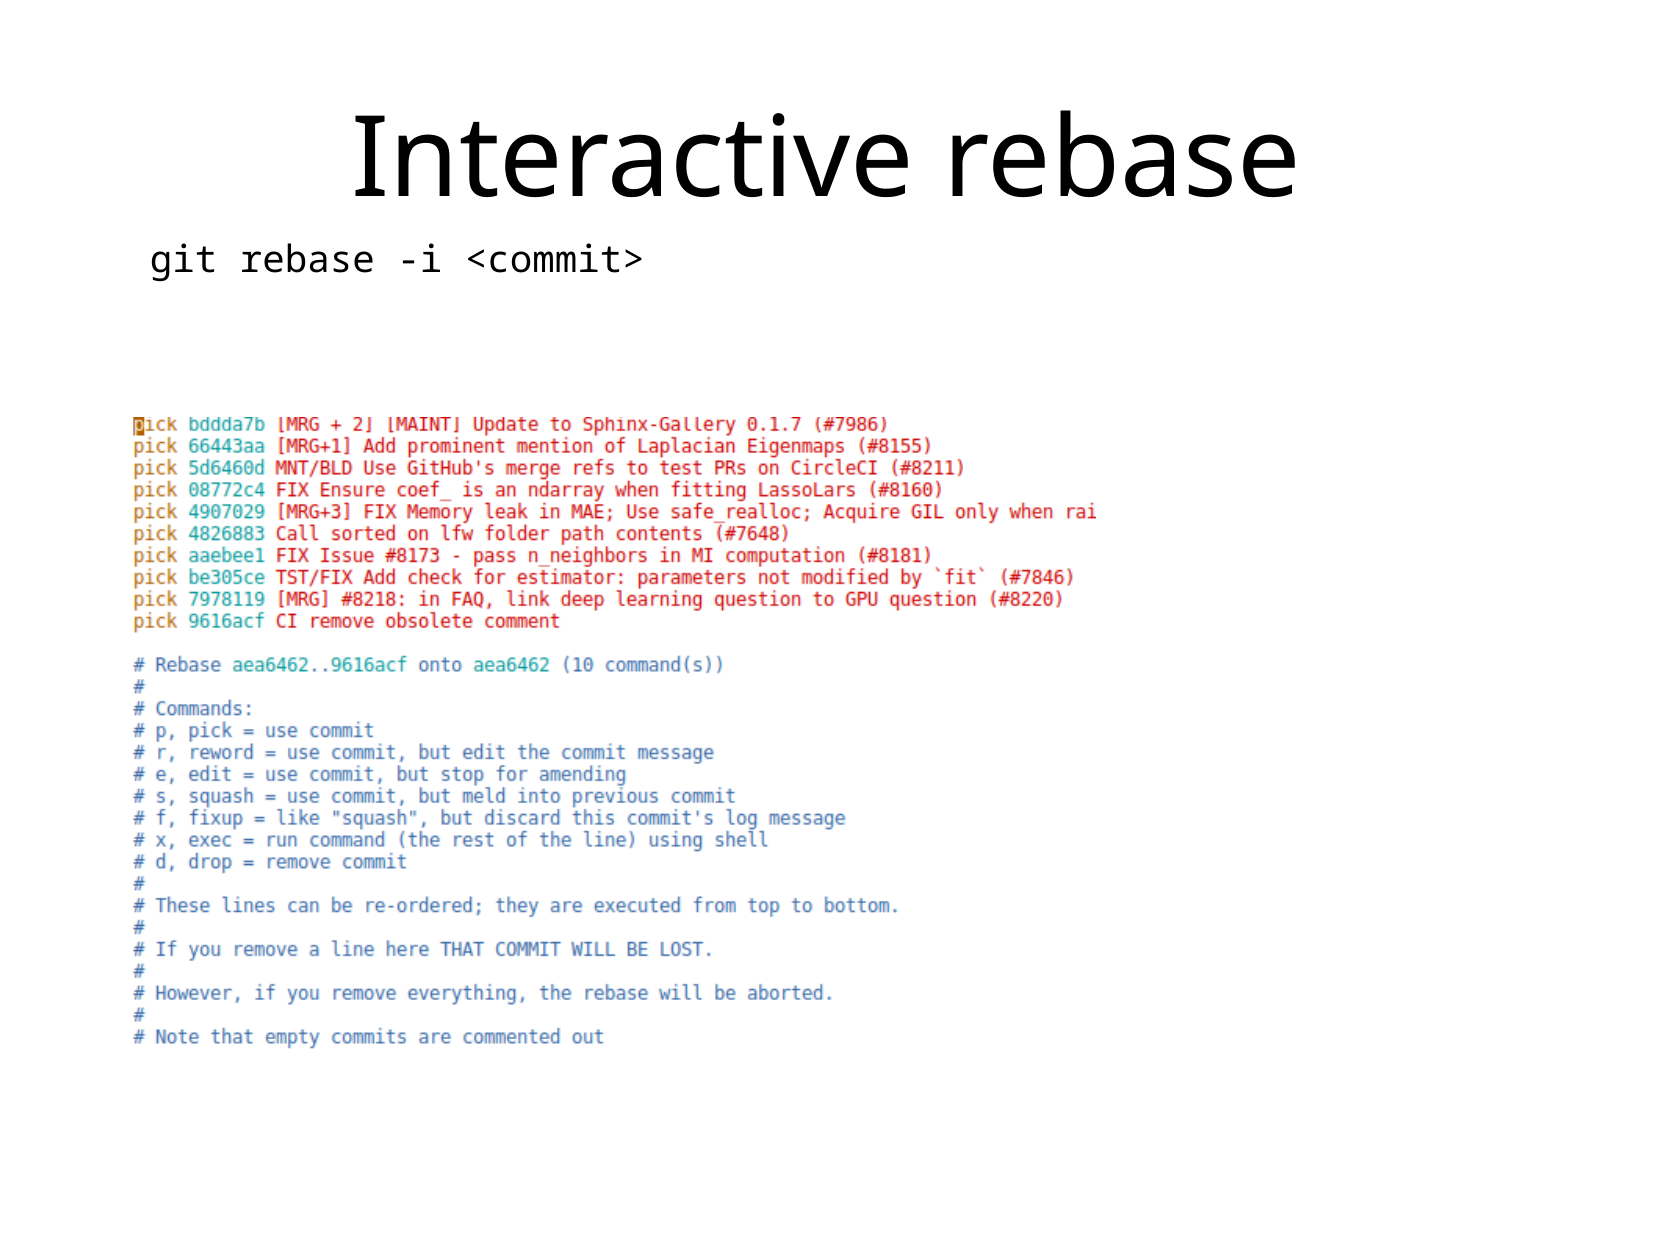

# Interactive rebase
git rebase -i <commit>